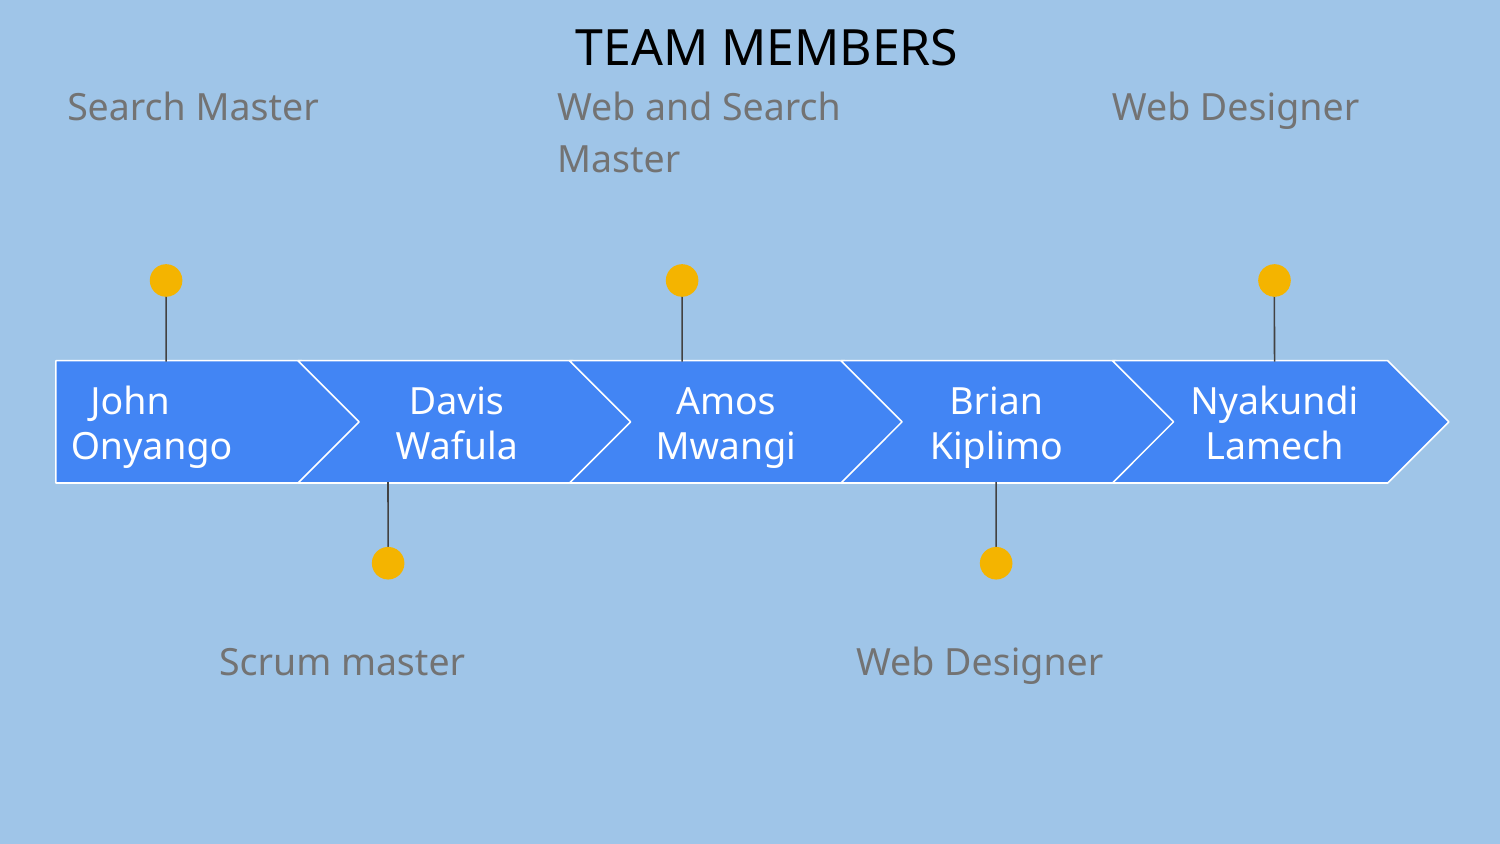

TEAM MEMBERS
Search Master
Web and Search Master
Web Designer
# John Onyango
Davis
Wafula
Amos
Mwangi
Brian
Kiplimo
Nyakundi Lamech
Scrum master
Web Designer